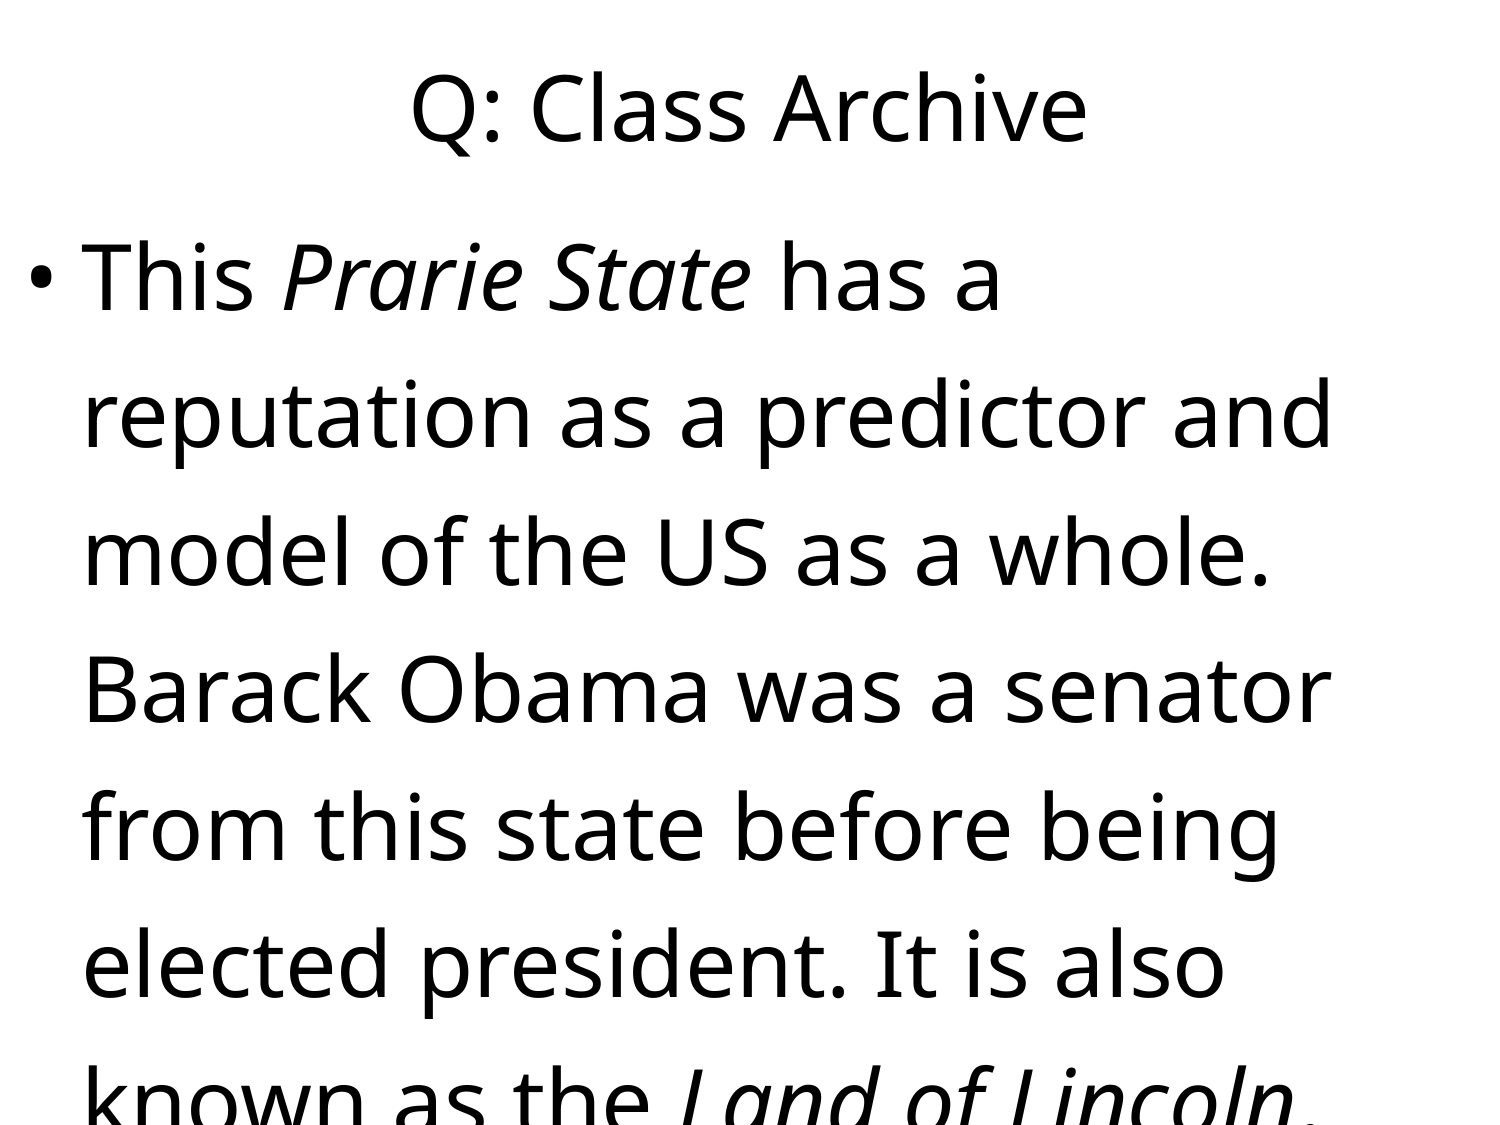

# Q: Class Archive
This Prarie State has a reputation as a predictor and model of the US as a whole. Barack Obama was a senator from this state before being elected president. It is also known as the Land of Lincoln.